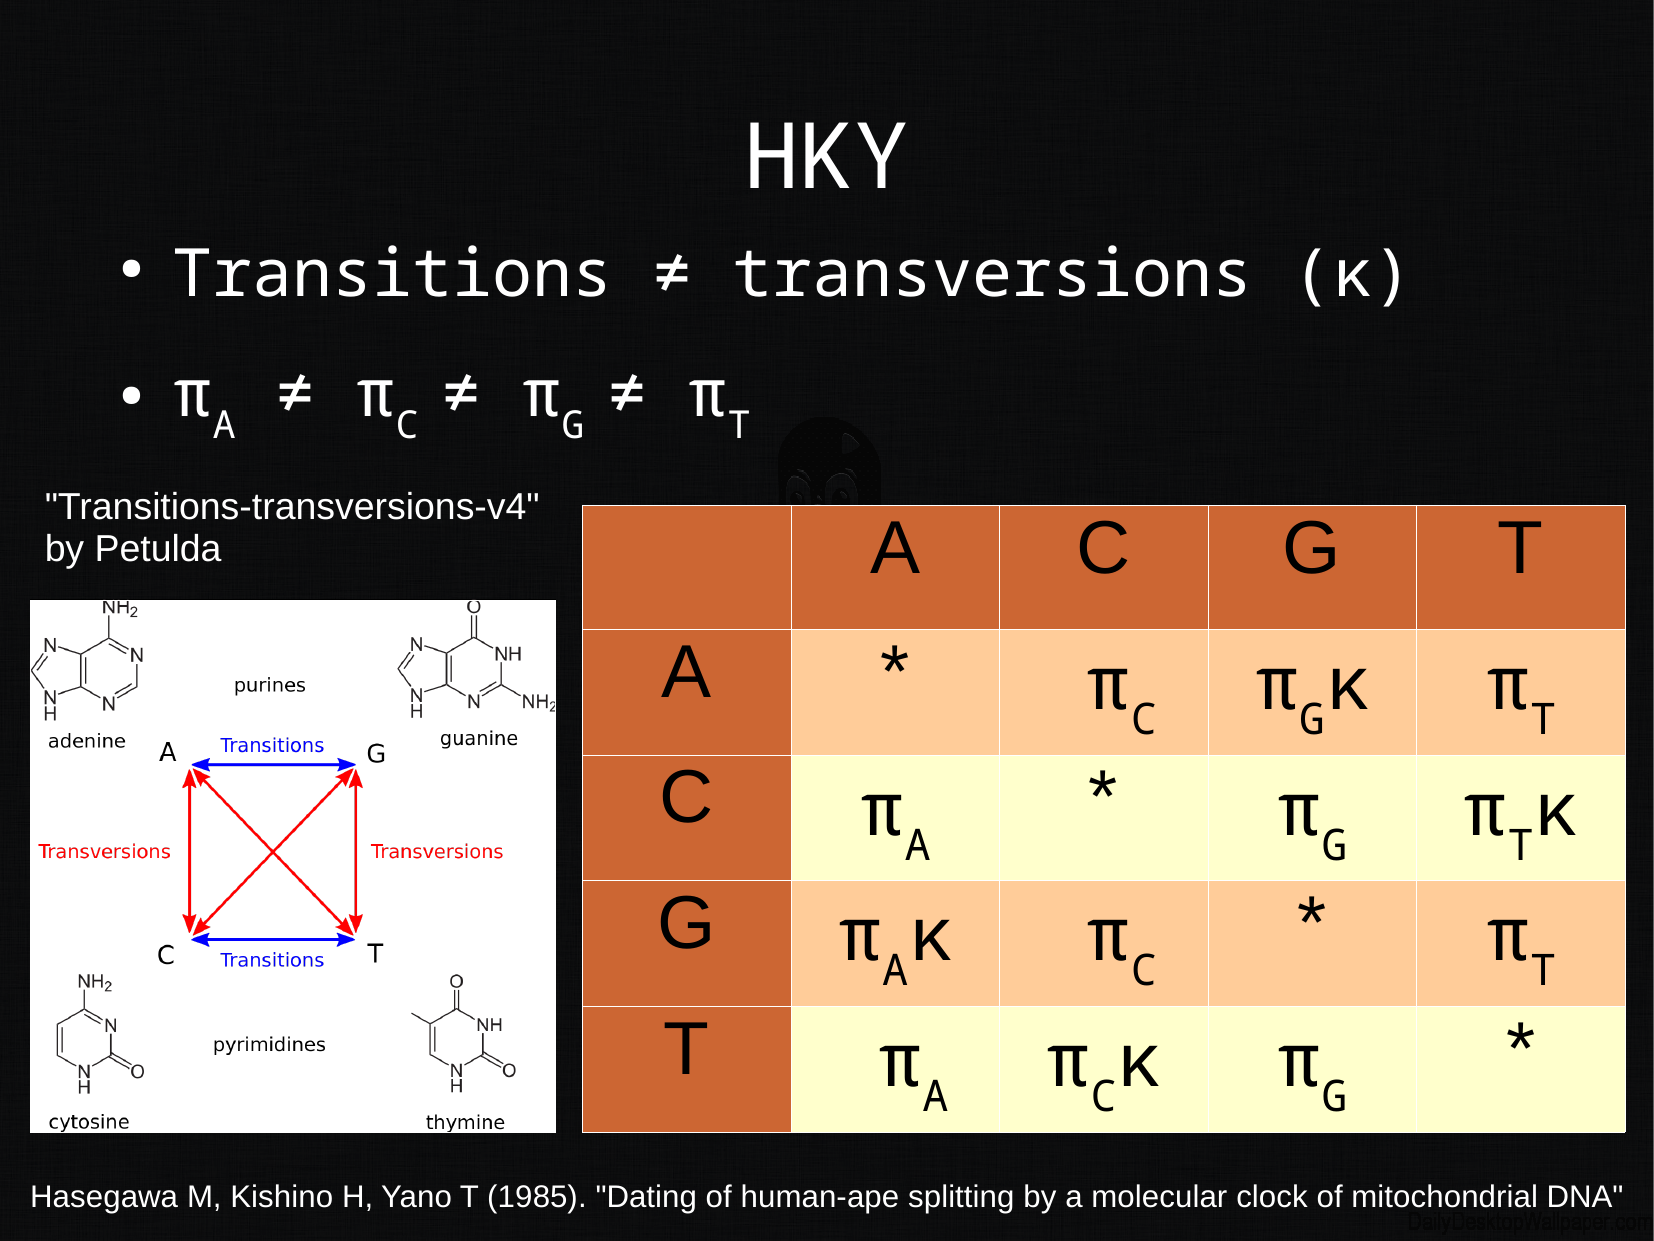

# HKY
Transitions ≠ transversions (κ)
πA ≠ πC ≠ πG ≠ πT
"Transitions-transversions-v4" by Petulda
| | A | C | G | T |
| --- | --- | --- | --- | --- |
| A | \* | πC | πGκ | πT |
| C | πA | \* | πG | πTκ |
| G | πAκ | πC | \* | πT |
| T | πA | πCκ | πG | \* |
Hasegawa M, Kishino H, Yano T (1985). "Dating of human-ape splitting by a molecular clock of mitochondrial DNA"